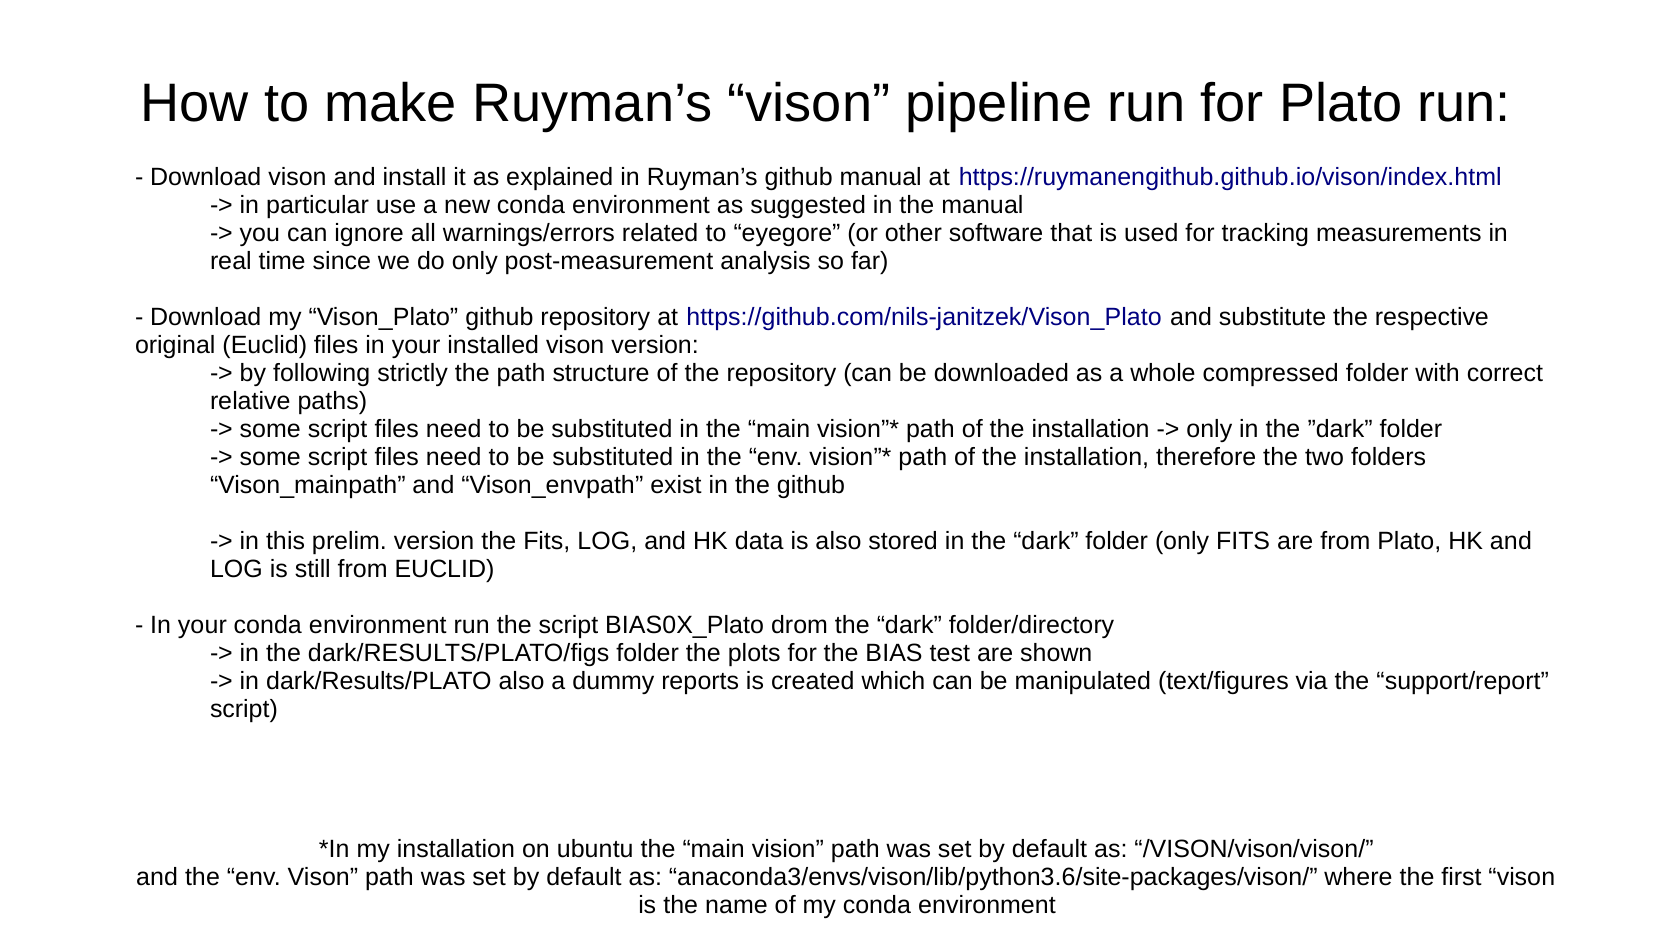

# How to make Ruyman’s “vison” pipeline run for Plato run:
- Download vison and install it as explained in Ruyman’s github manual at https://ruymanengithub.github.io/vison/index.html
	-> in particular use a new conda environment as suggested in the manual
	-> you can ignore all warnings/errors related to “eyegore” (or other software that is used for tracking measurements in 		real time since we do only post-measurement analysis so far)
- Download my “Vison_Plato” github repository at https://github.com/nils-janitzek/Vison_Plato and substitute the respective original (Euclid) files in your installed vison version:
	-> by following strictly the path structure of the repository (can be downloaded as a whole compressed folder with correct 		relative paths)
	-> some script files need to be substituted in the “main vision”* path of the installation -> only in the ”dark” folder
	-> some script files need to be substituted in the “env. vision”* path of the installation, therefore the two folders 			“Vison_mainpath” and “Vison_envpath” exist in the github
	-> in this prelim. version the Fits, LOG, and HK data is also stored in the “dark” folder (only FITS are from Plato, HK and 		LOG is still from EUCLID)
- In your conda environment run the script BIAS0X_Plato drom the “dark” folder/directory
	-> in the dark/RESULTS/PLATO/figs folder the plots for the BIAS test are shown
	-> in dark/Results/PLATO also a dummy reports is created which can be manipulated (text/figures via the “support/report” 		script)
*In my installation on ubuntu the “main vision” path was set by default as: “/VISON/vison/vison/”
and the “env. Vison” path was set by default as: “anaconda3/envs/vison/lib/python3.6/site-packages/vison/” where the first “vison is the name of my conda environment